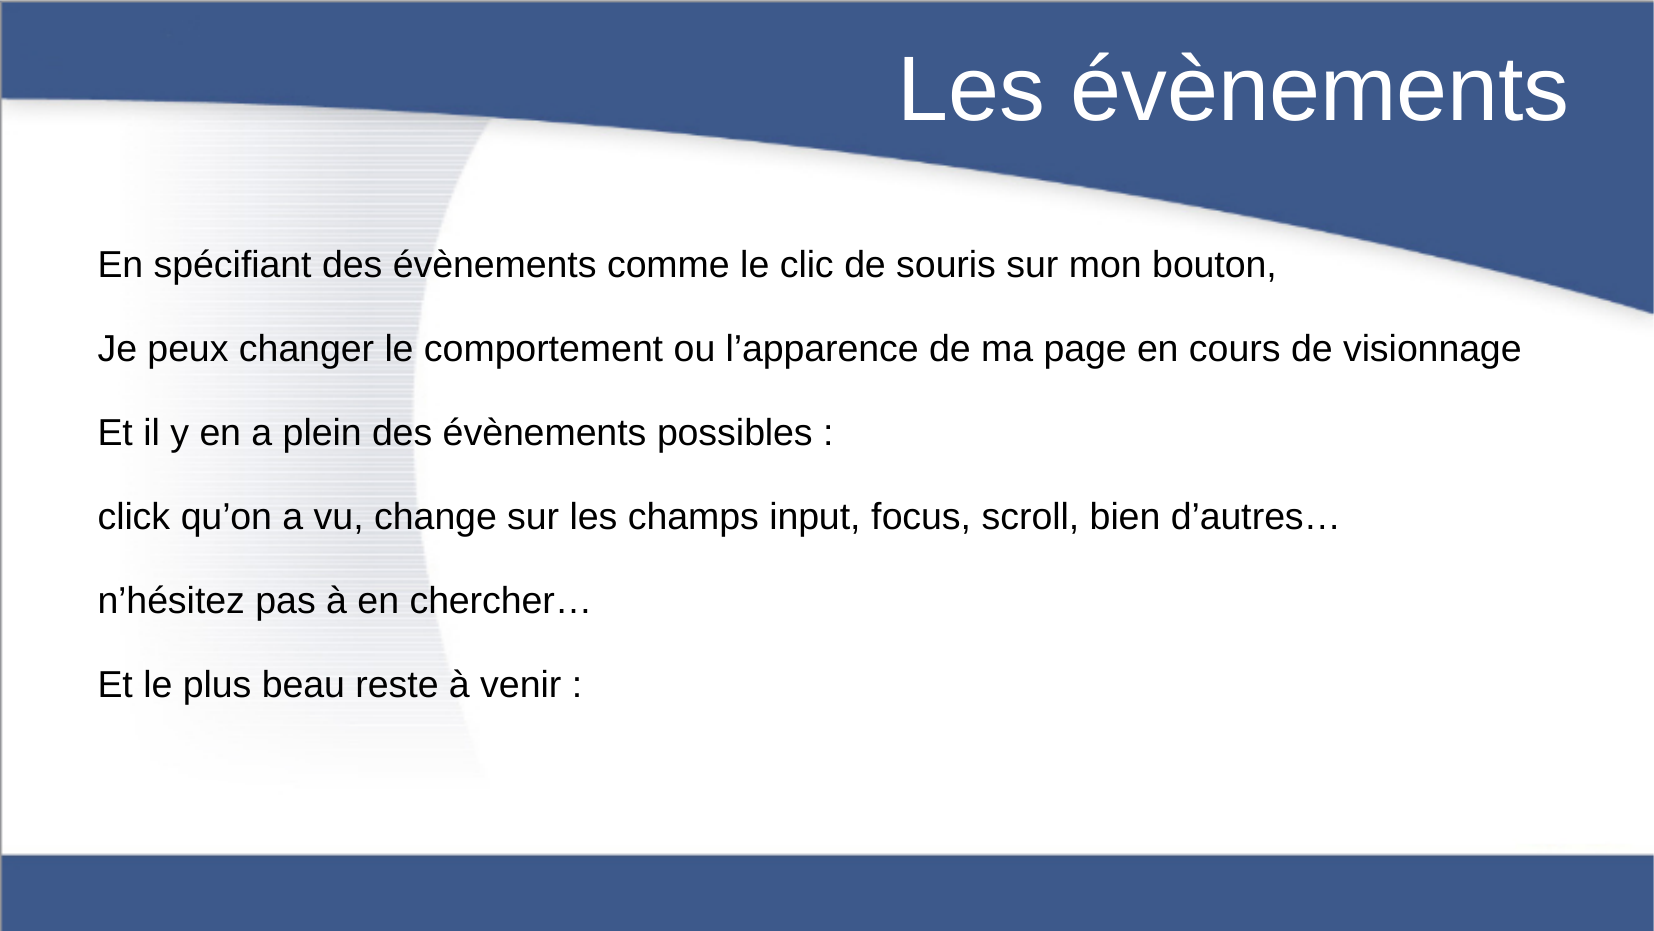

# Les évènements
En spécifiant des évènements comme le clic de souris sur mon bouton,
Je peux changer le comportement ou l’apparence de ma page en cours de visionnage
Et il y en a plein des évènements possibles :
click qu’on a vu, change sur les champs input, focus, scroll, bien d’autres…
n’hésitez pas à en chercher…
Et le plus beau reste à venir :